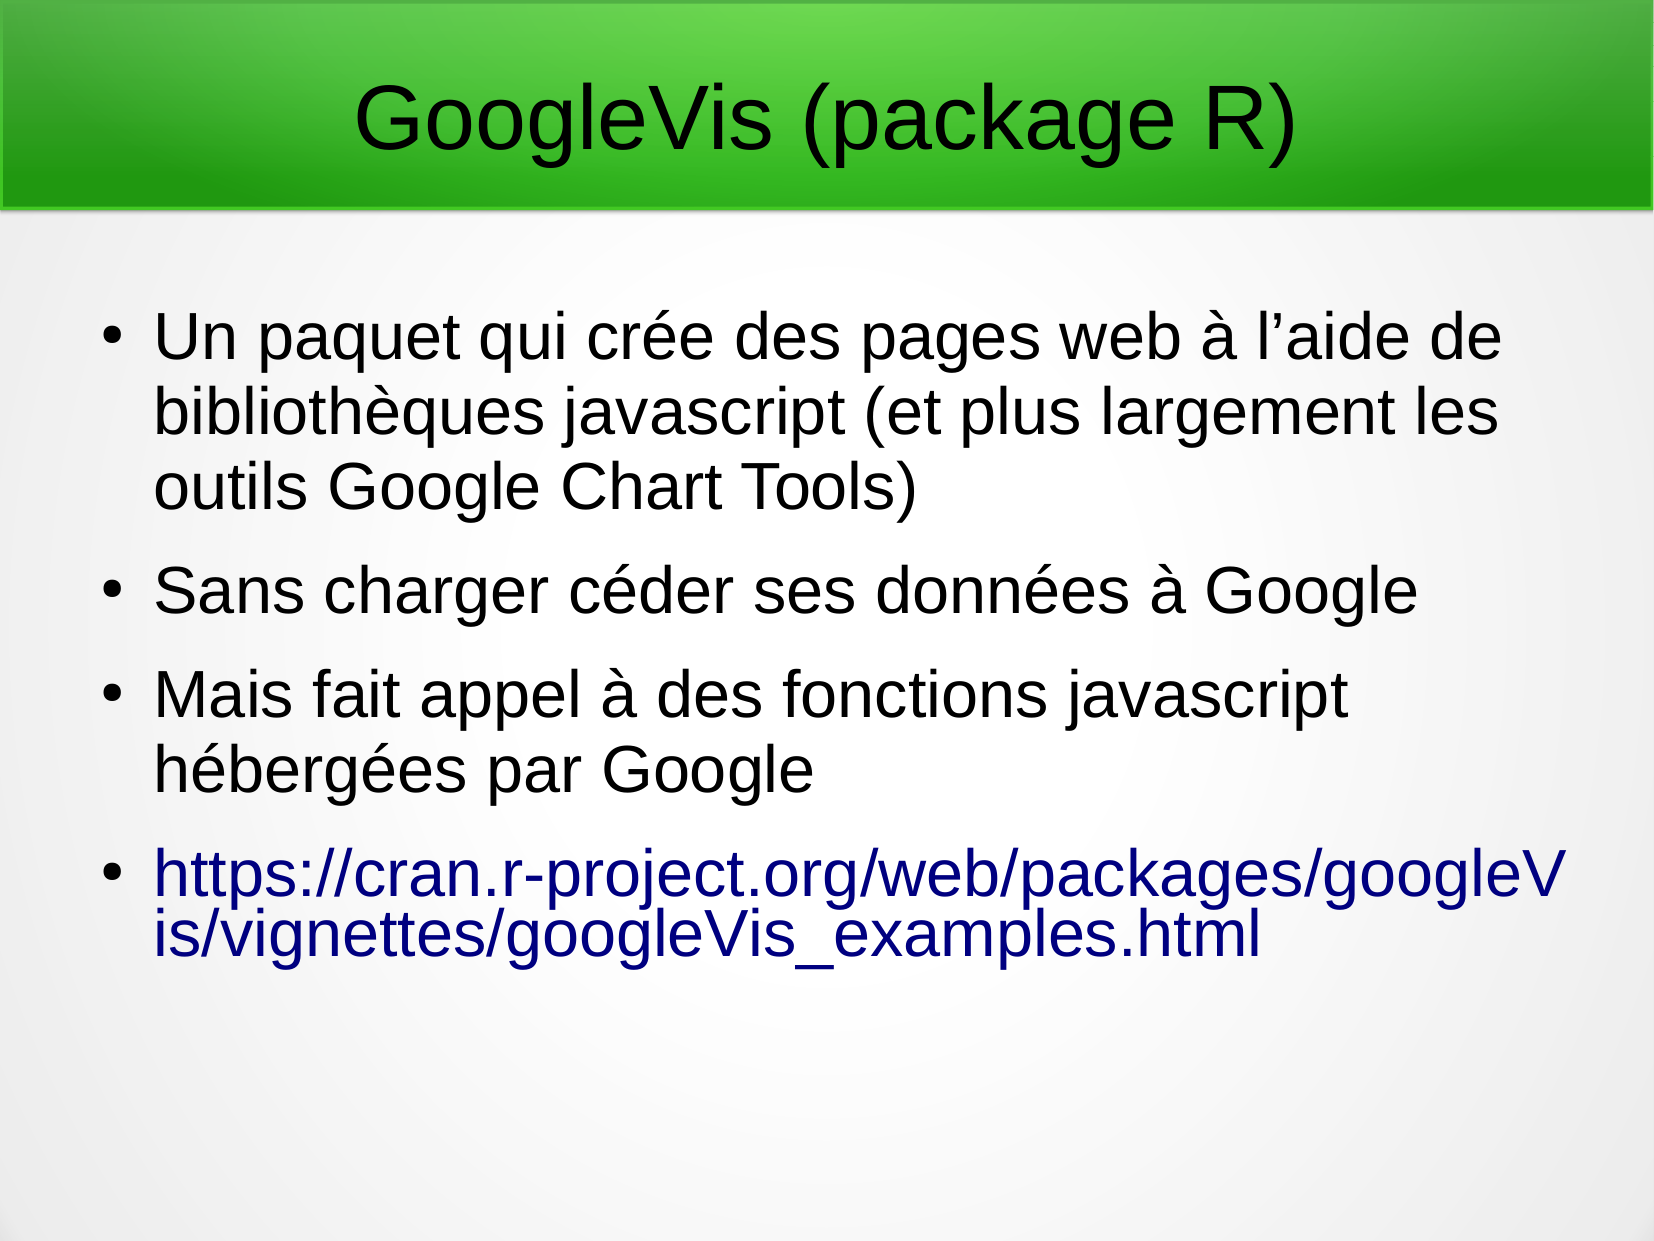

# GoogleVis (package R)
Un paquet qui crée des pages web à l’aide de bibliothèques javascript (et plus largement les outils Google Chart Tools)
Sans charger céder ses données à Google
Mais fait appel à des fonctions javascript hébergées par Google
https://cran.r-project.org/web/packages/googleVis/vignettes/googleVis_examples.html